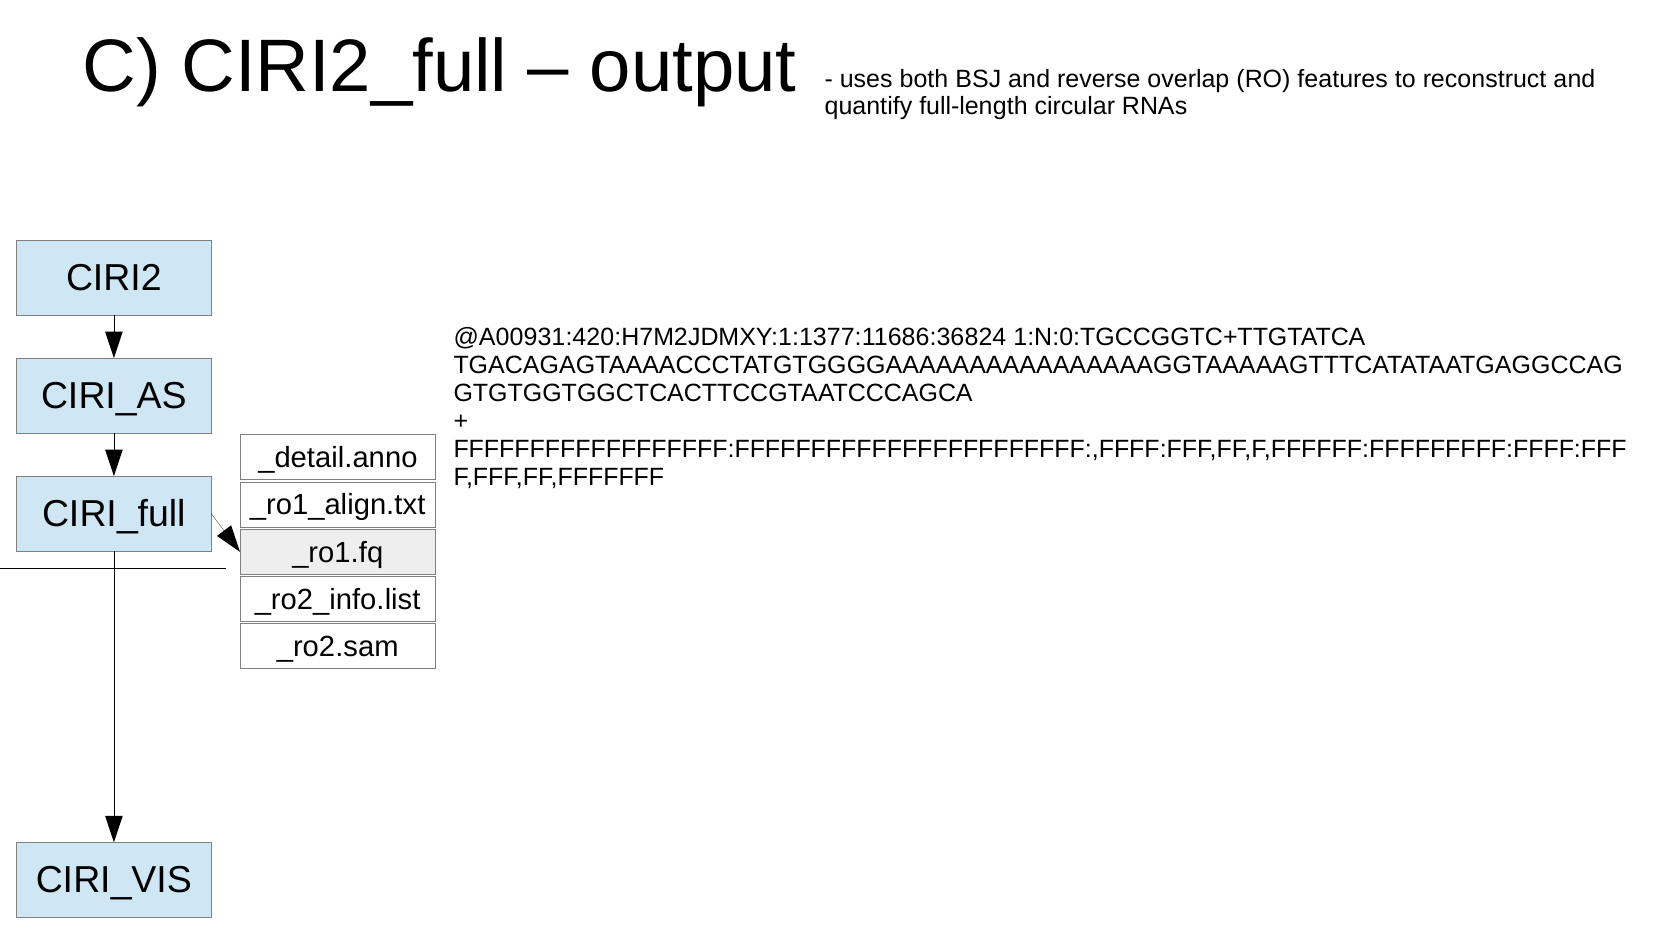

# C) CIRI2_full – output
- uses both BSJ and reverse overlap (RO) features to reconstruct and quantify full-length circular RNAs
CIRI2
@A00931:420:H7M2JDMXY:1:1377:11686:36824 1:N:0:TGCCGGTC+TTGTATCA
TGACAGAGTAAAACCCTATGTGGGGAAAAAAAAAAAAAAAAGGTAAAAAGTTTCATATAATGAGGCCAGGTGTGGTGGCTCACTTCCGTAATCCCAGCA
+
FFFFFFFFFFFFFFFFFF:FFFFFFFFFFFFFFFFFFFFFFF:,FFFF:FFF,FF,F,FFFFFF:FFFFFFFFF:FFFF:FFFF,FFF,FF,FFFFFFF
CIRI_AS
_detail.anno
CIRI_full
_ro1_align.txt
_ro1.fq
_ro2_info.list
_ro2.sam
CIRI_VIS